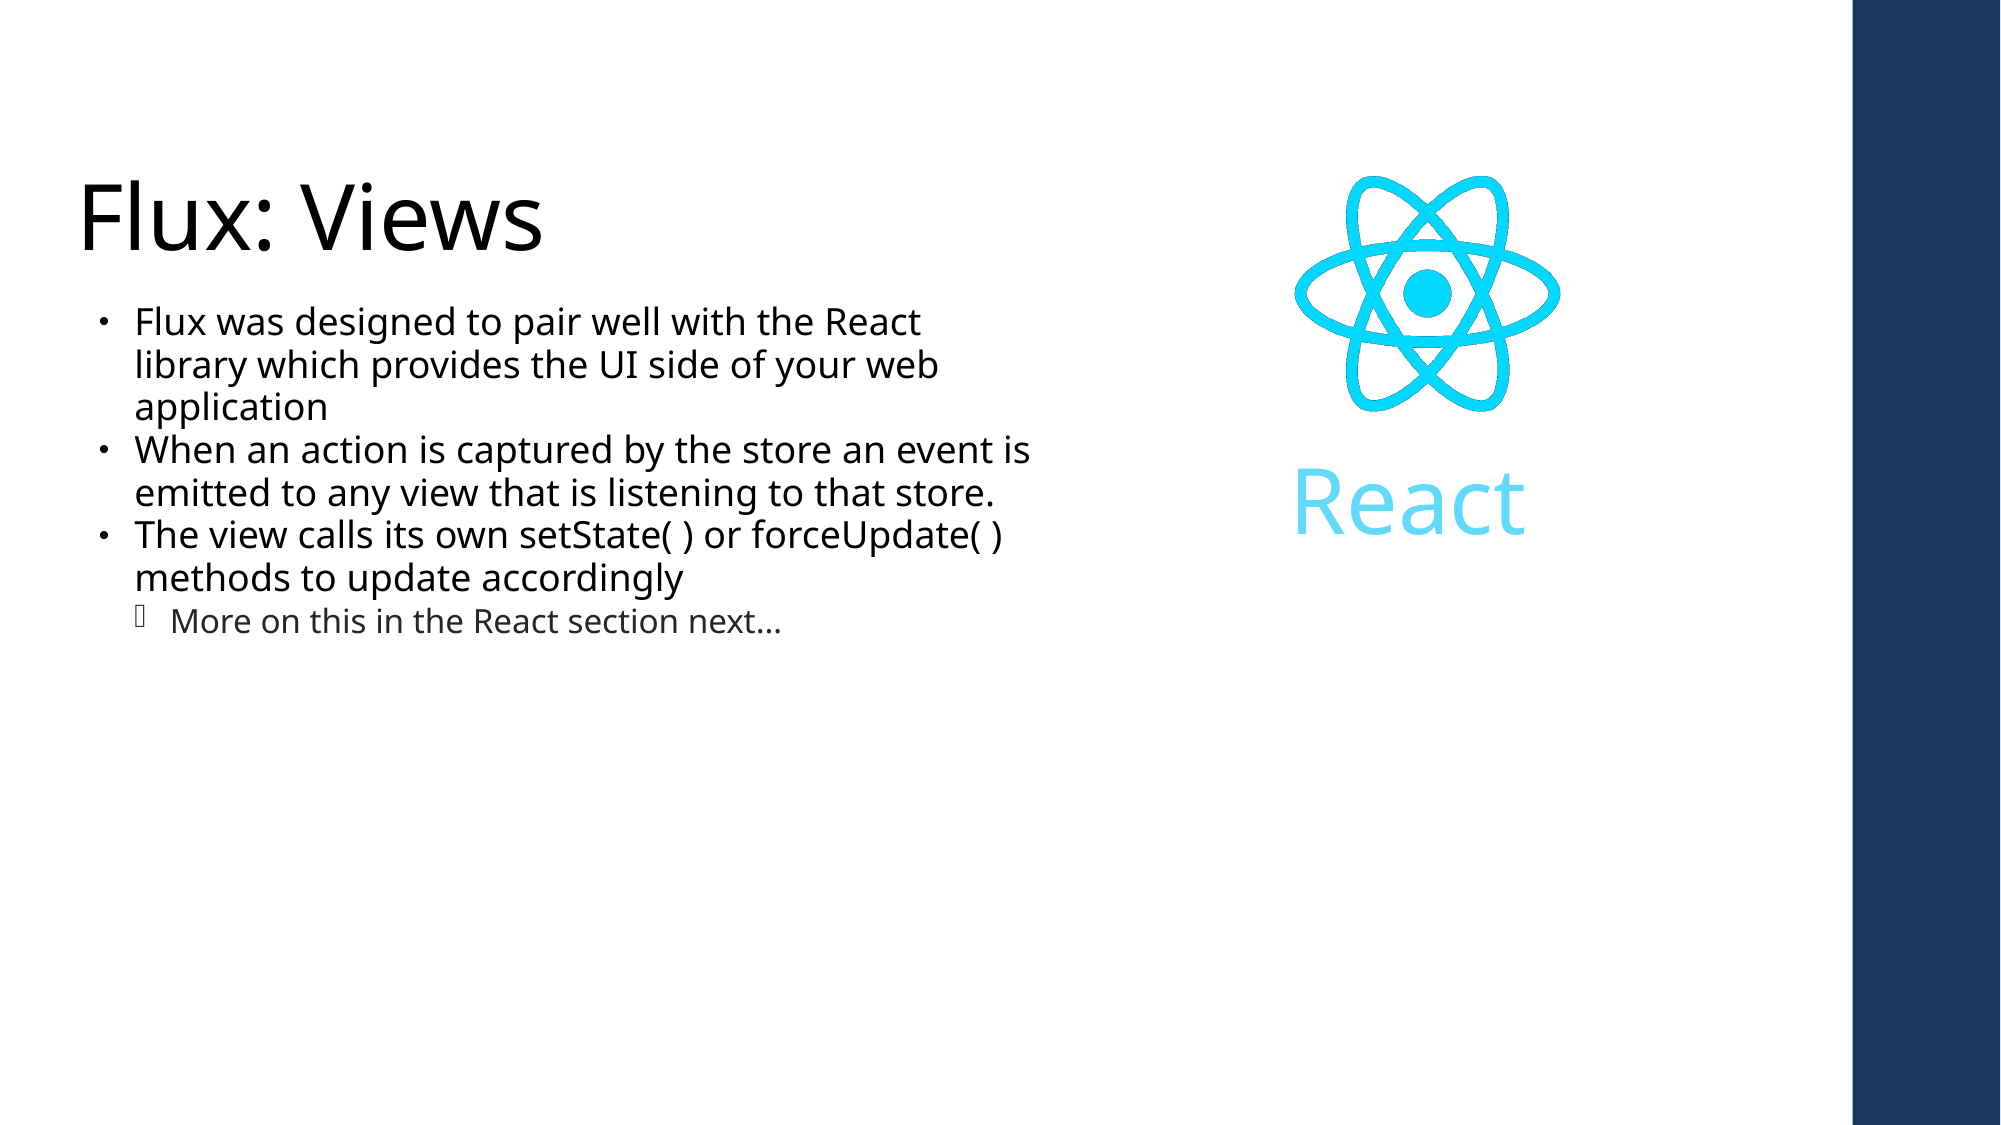

Flux: Views
Flux was designed to pair well with the React library which provides the UI side of your web application
When an action is captured by the store an event is emitted to any view that is listening to that store.
The view calls its own setState( ) or forceUpdate( ) methods to update accordingly
More on this in the React section next…
React